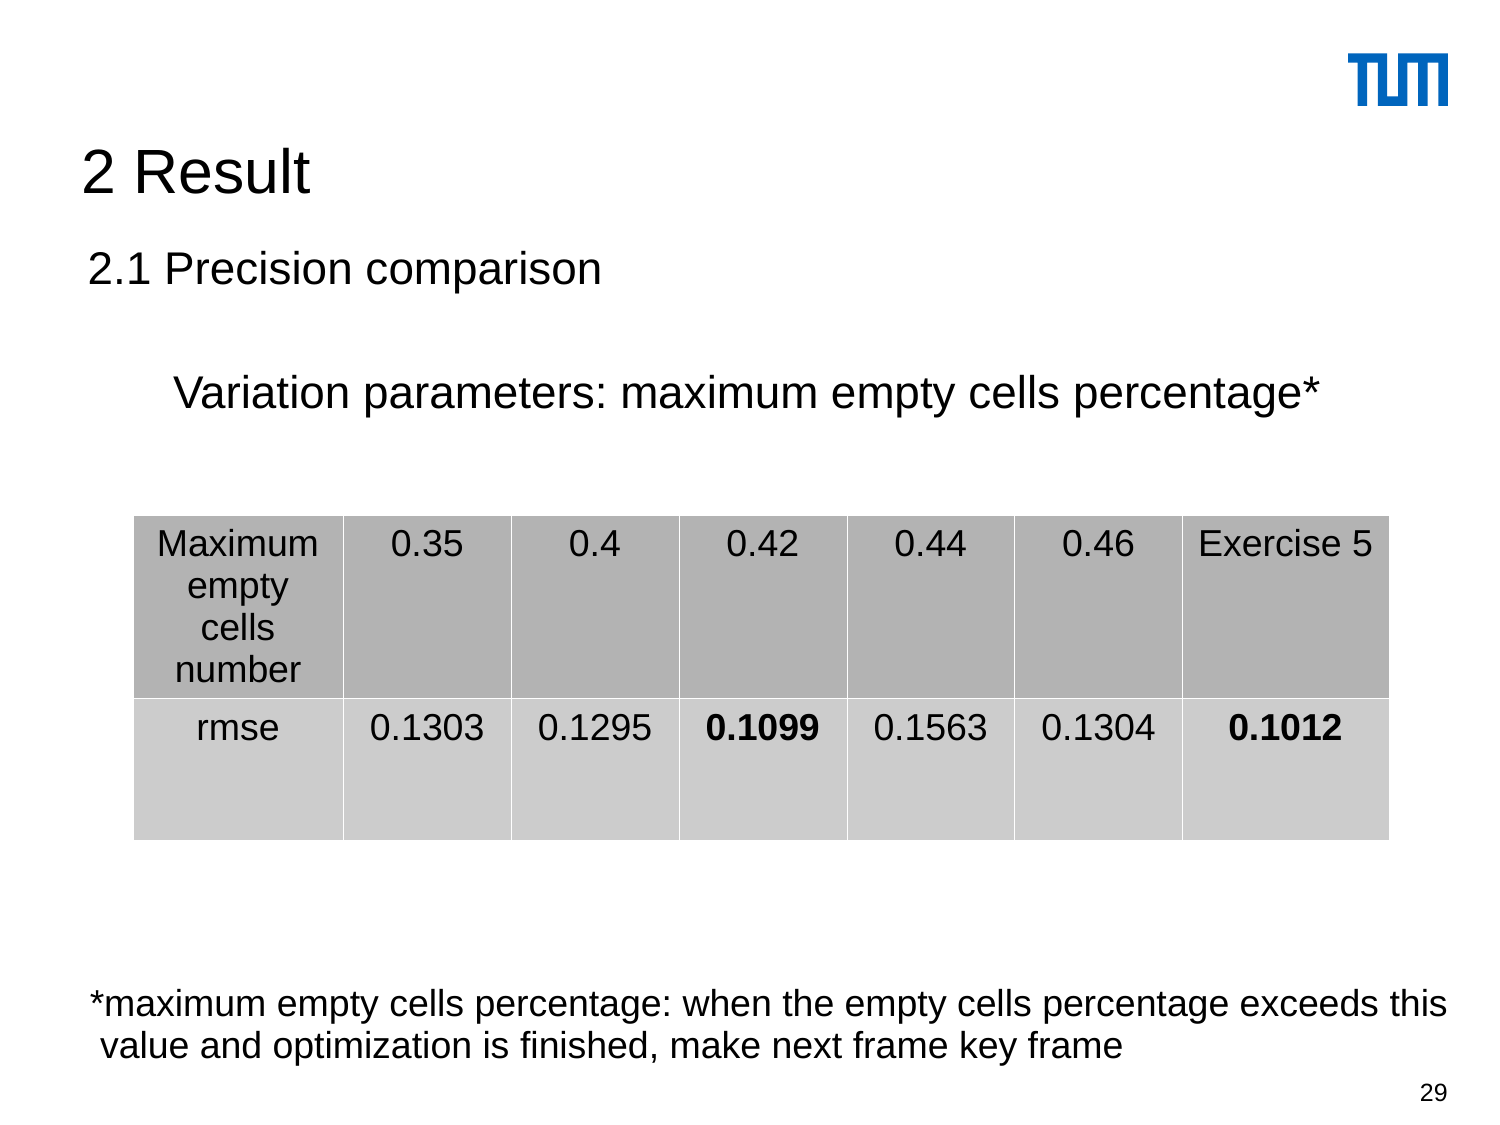

2 Result
# 2.1 Precision comparison
Variation parameters: maximum empty cells percentage*
| Maximum empty cells number | 0.35 | 0.4 | 0.42 | 0.44 | 0.46 | Exercise 5 |
| --- | --- | --- | --- | --- | --- | --- |
| rmse | 0.1303 | 0.1295 | 0.1099 | 0.1563 | 0.1304 | 0.1012 |
*maximum empty cells percentage: when the empty cells percentage exceeds this
 value and optimization is finished, make next frame key frame